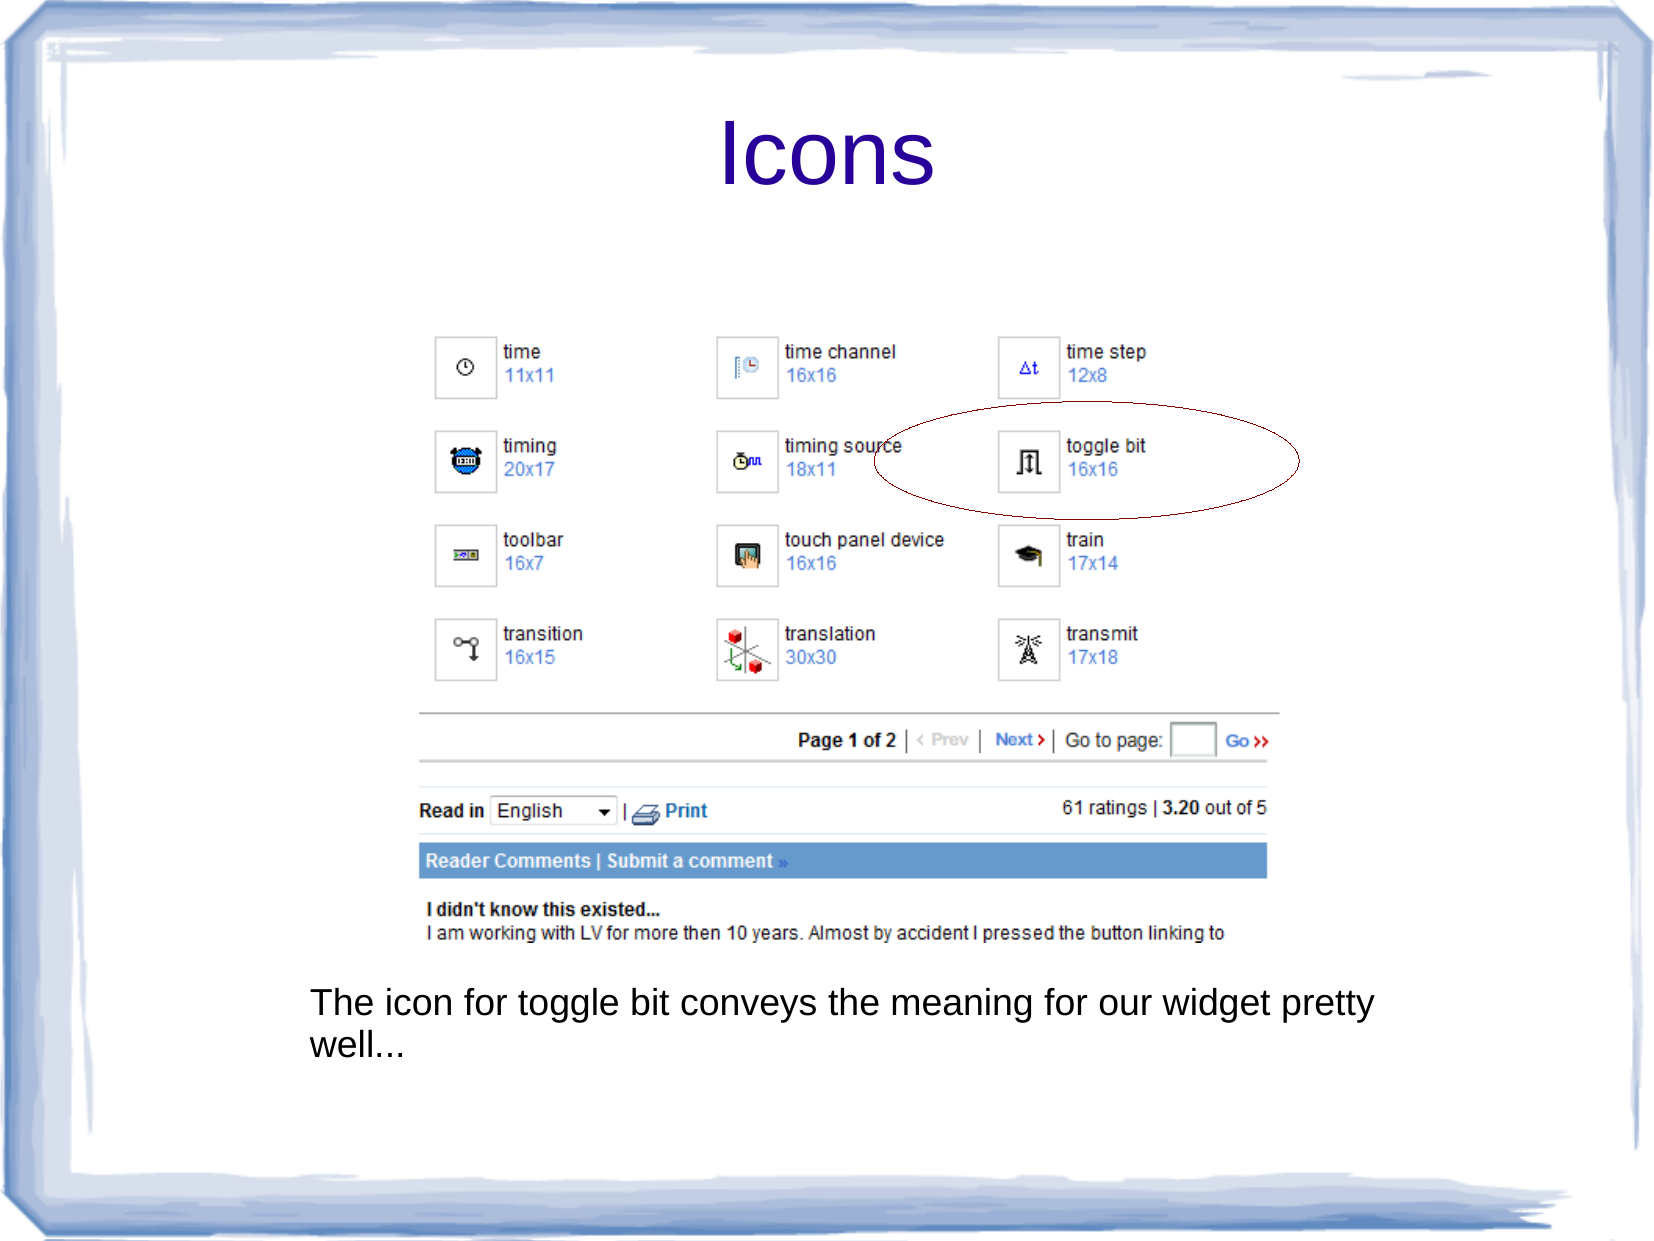

# Icons
The icon for toggle bit conveys the meaning for our widget pretty well...